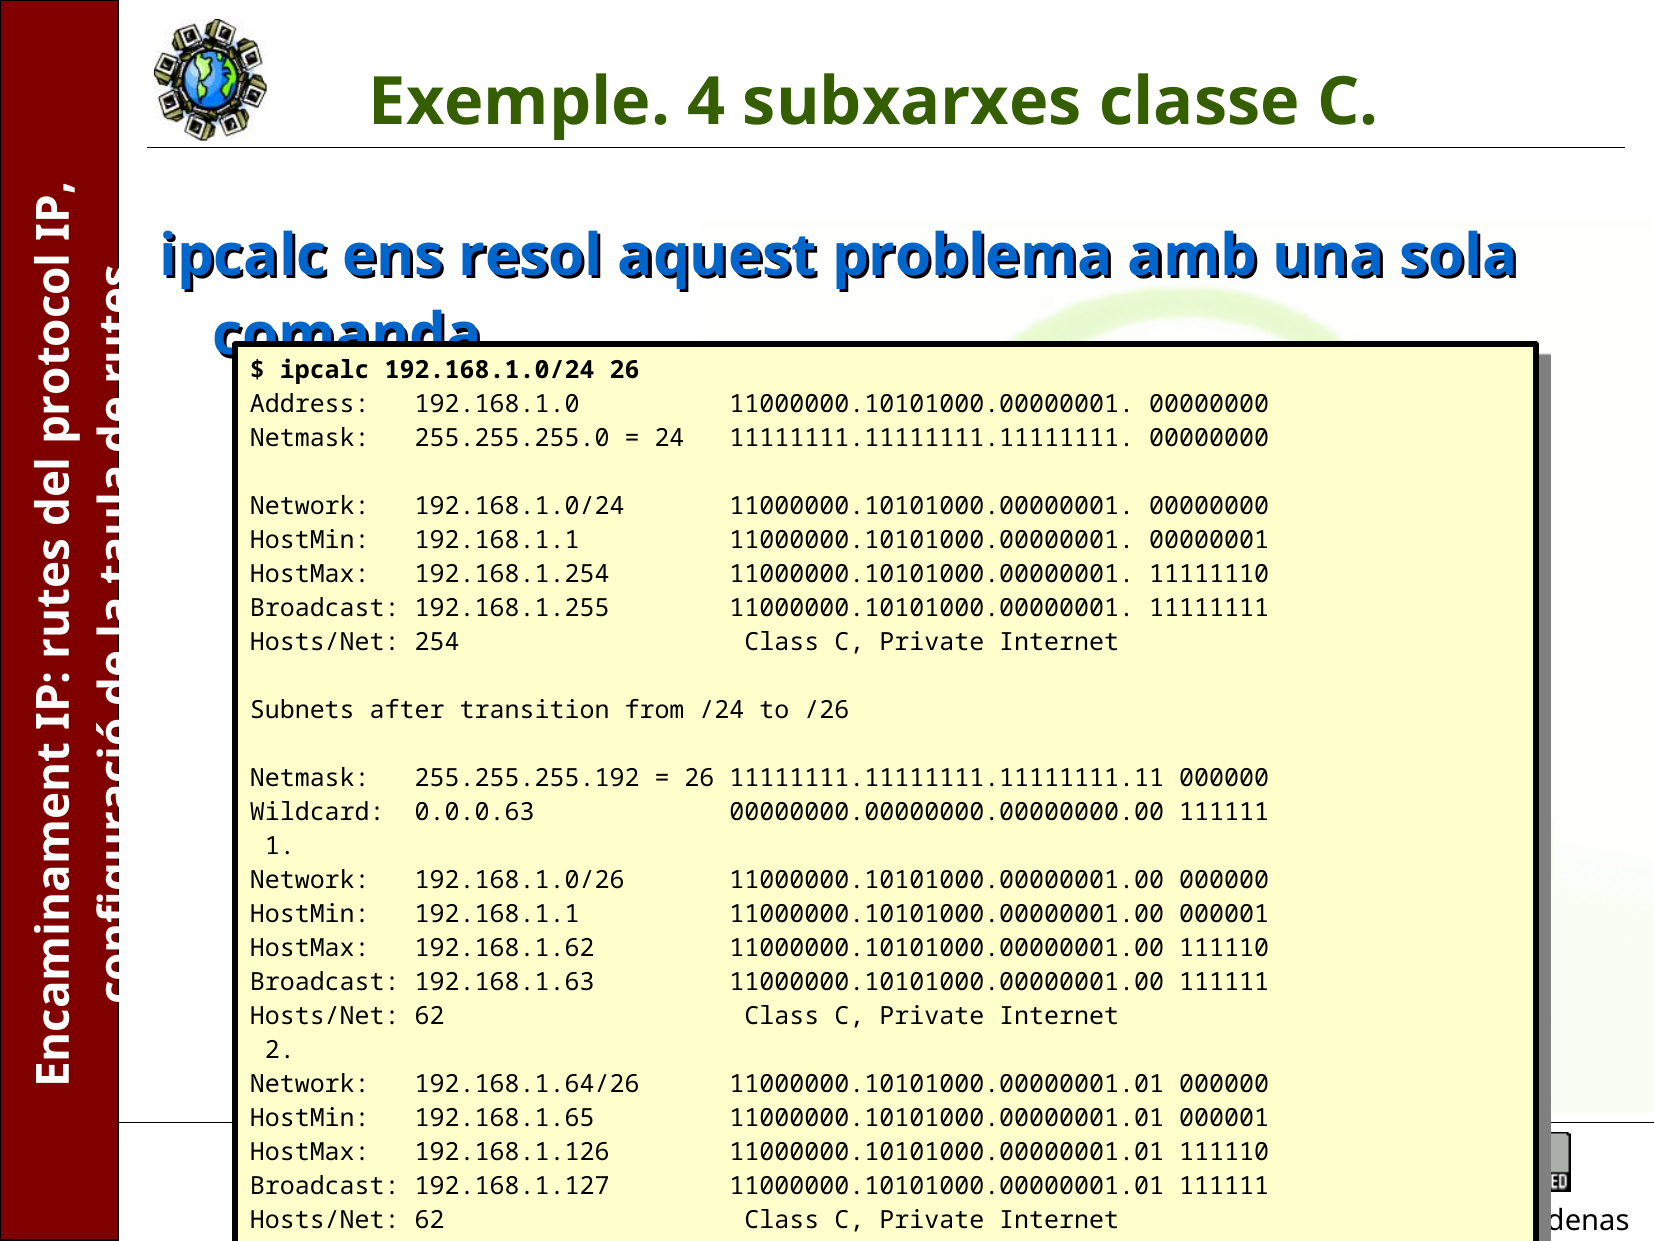

# Exemple. 4 subxarxes classe C.
ipcalc ens resol aquest problema amb una sola comanda
$ ipcalc 192.168.1.0/24 26
Address: 192.168.1.0 11000000.10101000.00000001. 00000000
Netmask: 255.255.255.0 = 24 11111111.11111111.11111111. 00000000
Network: 192.168.1.0/24 11000000.10101000.00000001. 00000000
HostMin: 192.168.1.1 11000000.10101000.00000001. 00000001
HostMax: 192.168.1.254 11000000.10101000.00000001. 11111110
Broadcast: 192.168.1.255 11000000.10101000.00000001. 11111111
Hosts/Net: 254 Class C, Private Internet
Subnets after transition from /24 to /26
Netmask: 255.255.255.192 = 26 11111111.11111111.11111111.11 000000
Wildcard: 0.0.0.63 00000000.00000000.00000000.00 111111
 1.
Network: 192.168.1.0/26 11000000.10101000.00000001.00 000000
HostMin: 192.168.1.1 11000000.10101000.00000001.00 000001
HostMax: 192.168.1.62 11000000.10101000.00000001.00 111110
Broadcast: 192.168.1.63 11000000.10101000.00000001.00 111111
Hosts/Net: 62 Class C, Private Internet
 2.
Network: 192.168.1.64/26 11000000.10101000.00000001.01 000000
HostMin: 192.168.1.65 11000000.10101000.00000001.01 000001
HostMax: 192.168.1.126 11000000.10101000.00000001.01 111110
Broadcast: 192.168.1.127 11000000.10101000.00000001.01 111111
Hosts/Net: 62 Class C, Private Internet
 3.
.......